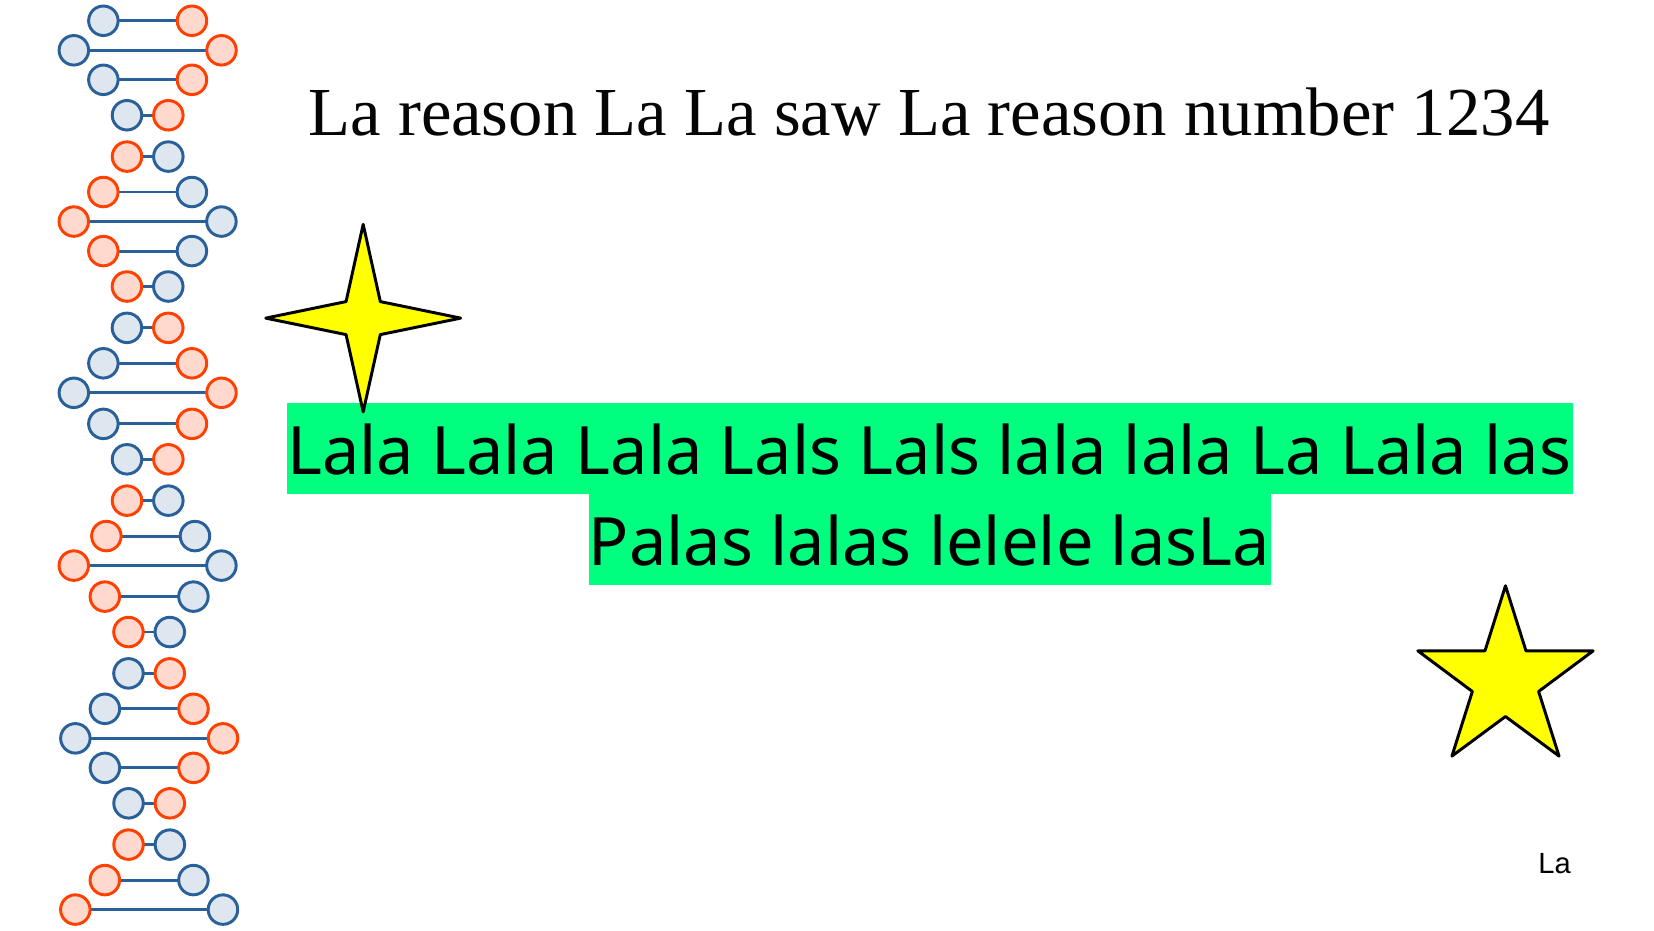

# La reason La La saw La reason number 1234
Lala Lala Lala Lals Lals lala lala La Lala las Palas lalas lelele lasLa
23